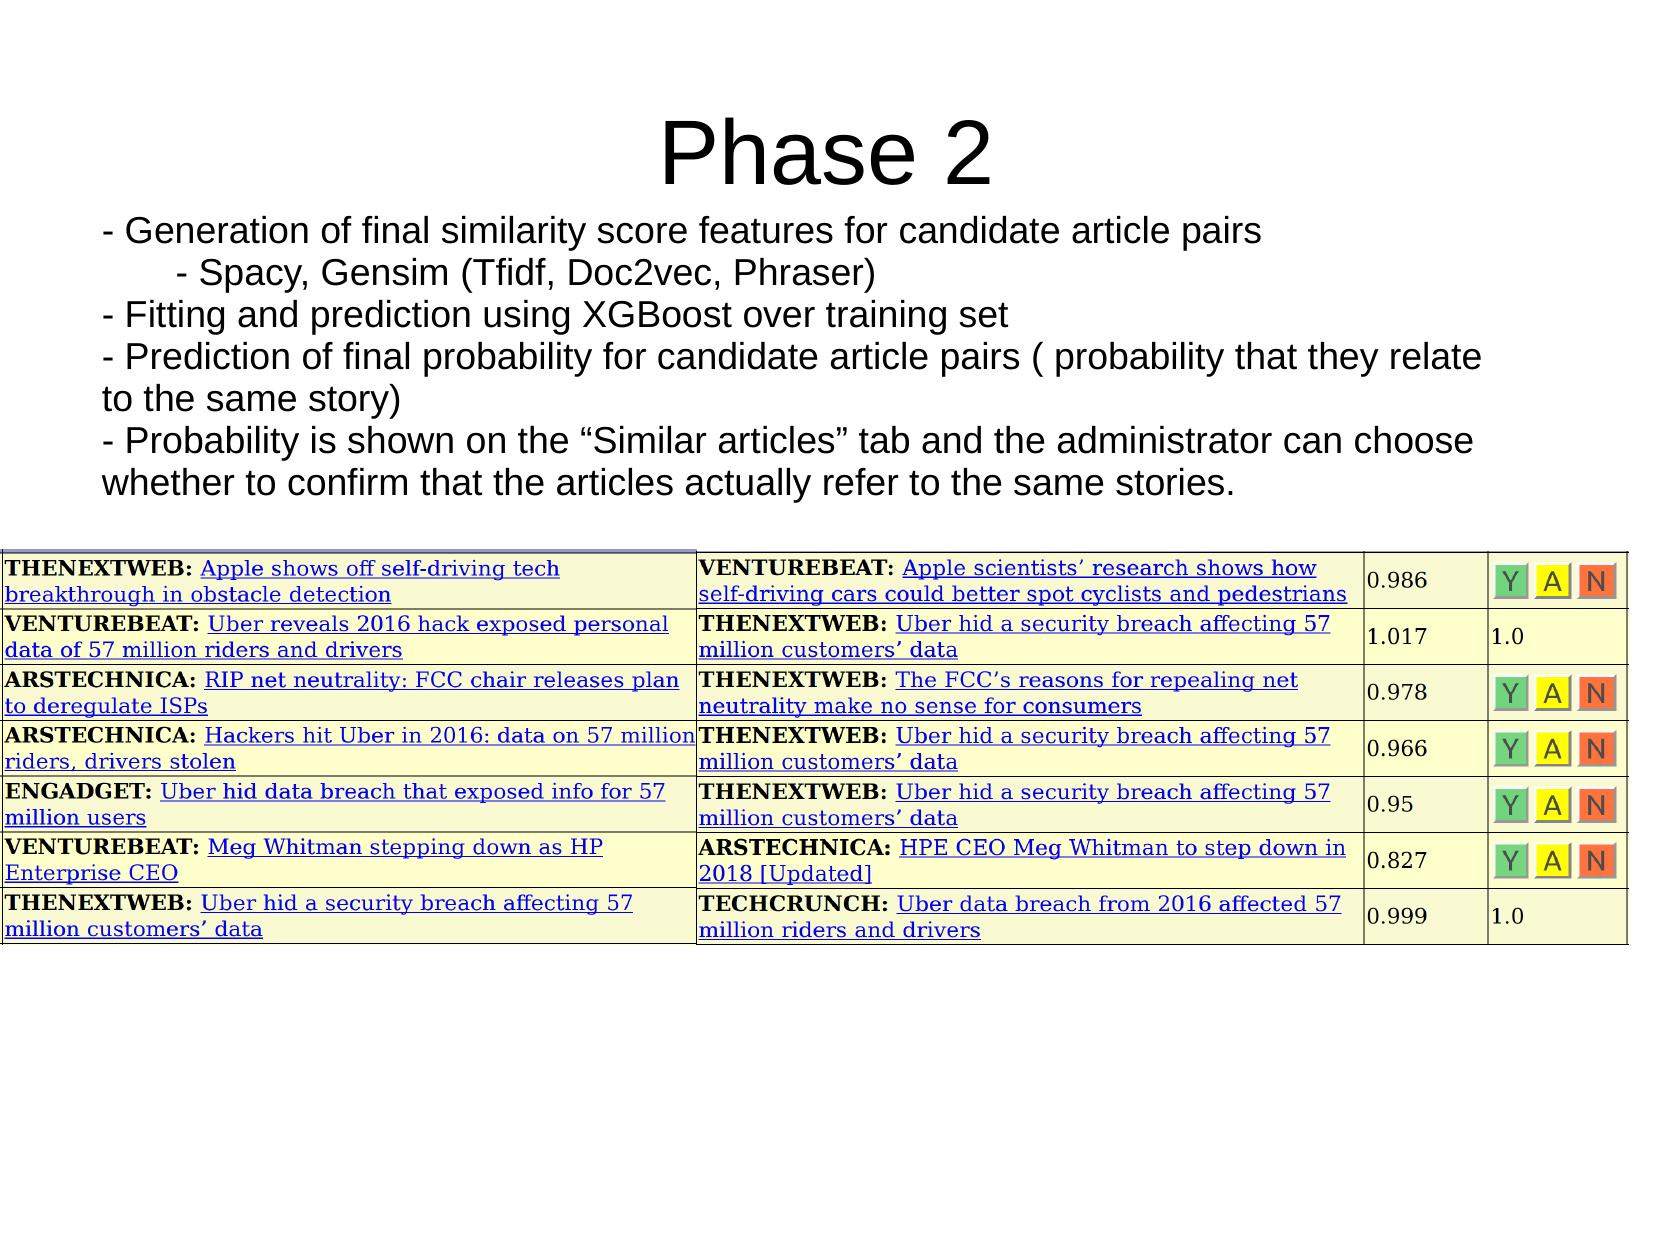

# Phase 2
- Generation of final similarity score features for candidate article pairs
	- Spacy, Gensim (Tfidf, Doc2vec, Phraser)
- Fitting and prediction using XGBoost over training set
- Prediction of final probability for candidate article pairs ( probability that they relate
to the same story)
- Probability is shown on the “Similar articles” tab and the administrator can choose
whether to confirm that the articles actually refer to the same stories.